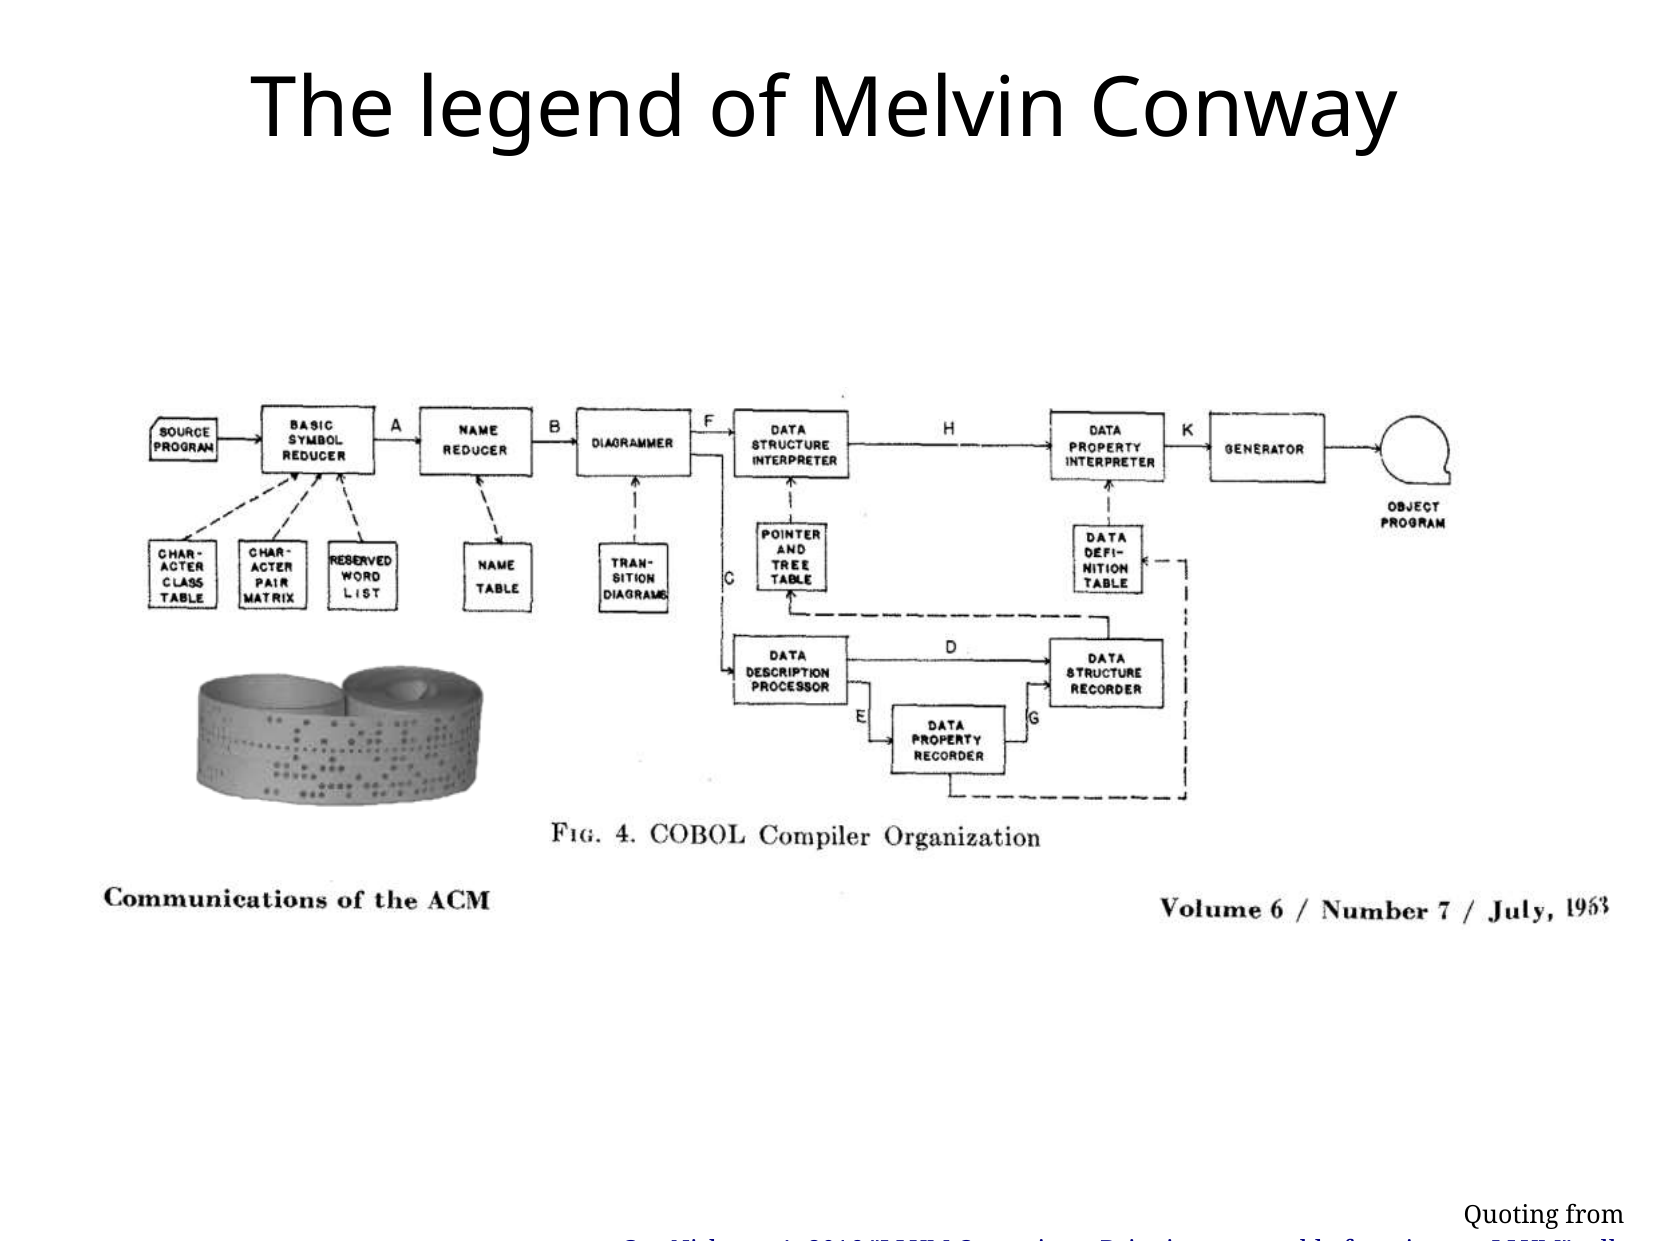

The legend of Melvin Conway
Quoting from Gor Nishanov's 2016 "LLVM Coroutines: Bringing resumable functions to LLVM" talk.